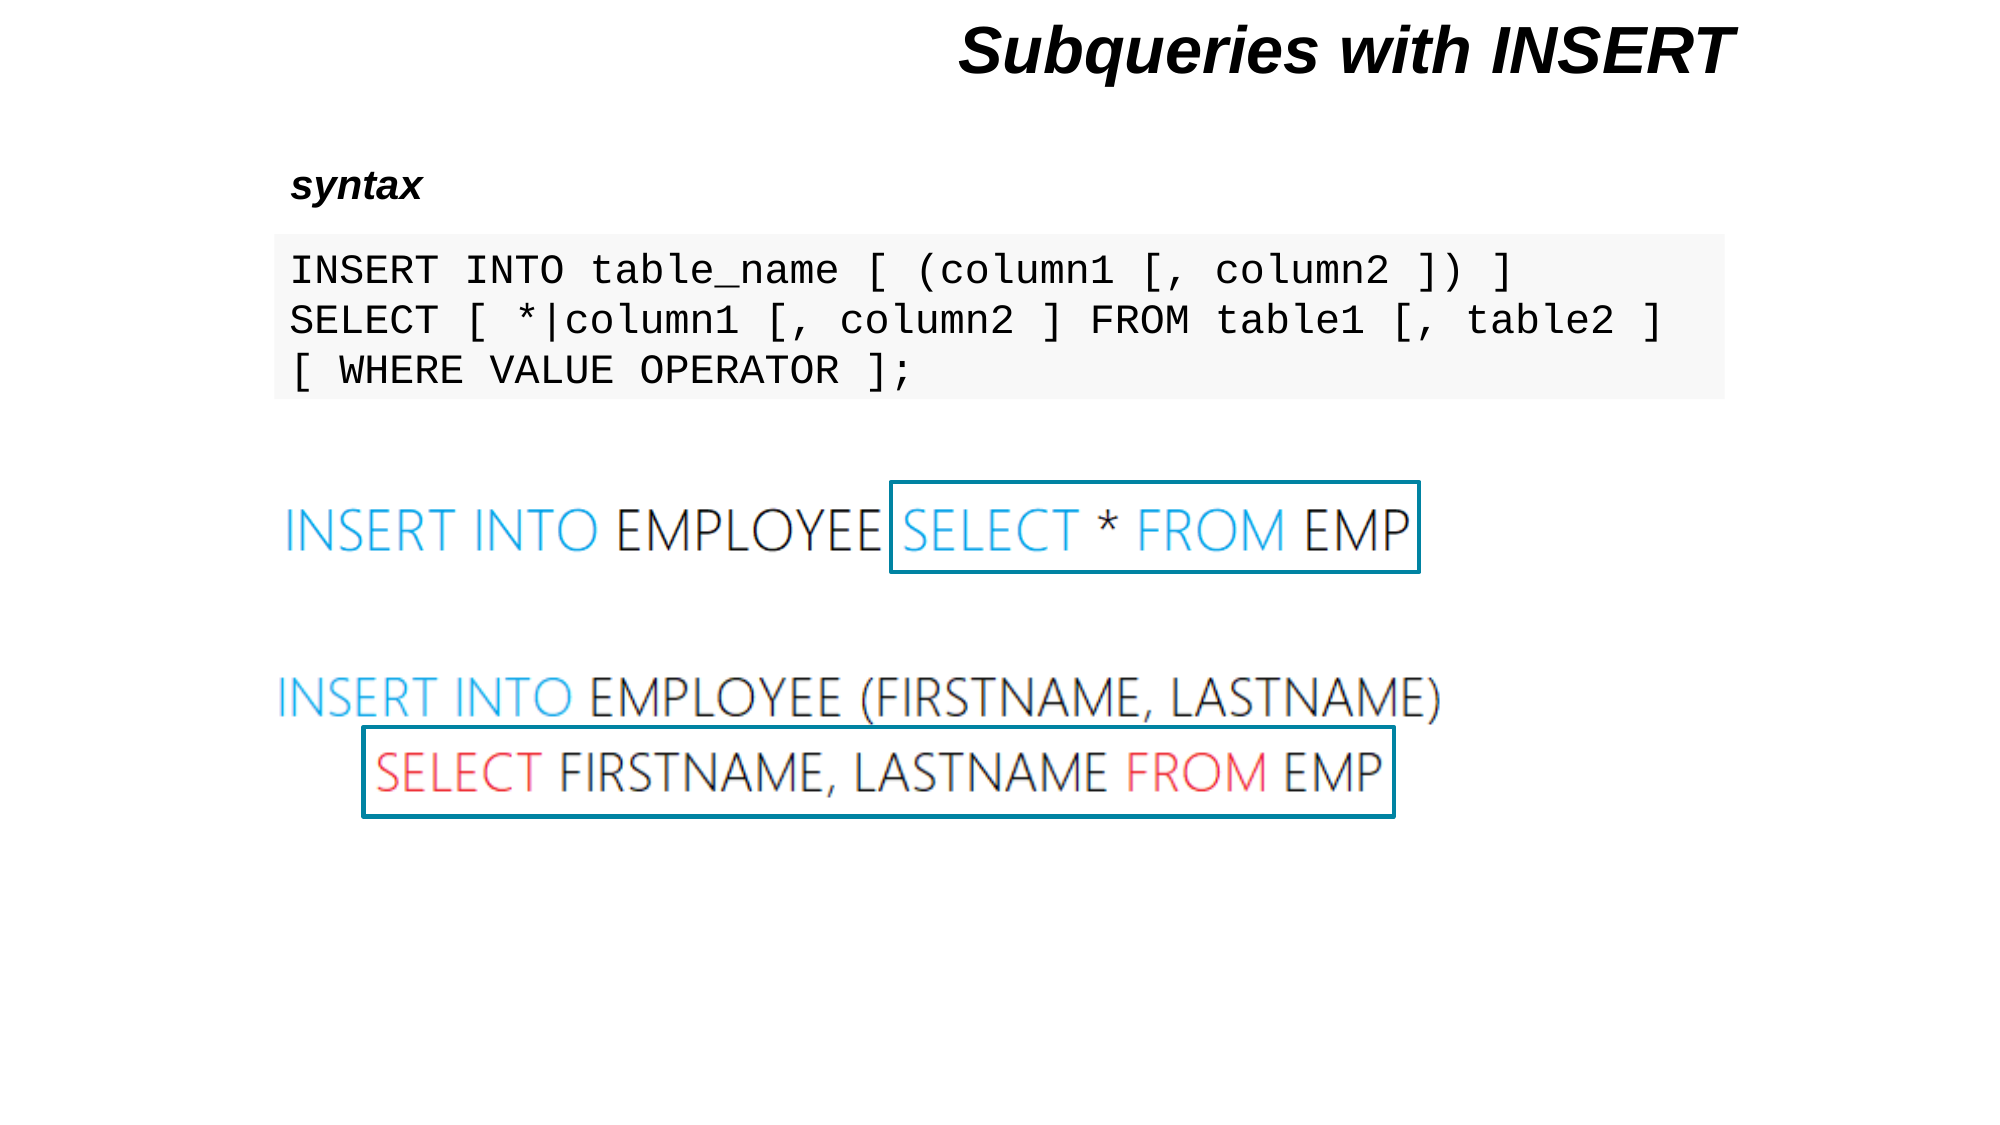

Subqueries with INSERT
syntax
INSERT INTO table_name [ (column1 [, column2 ]) ]
SELECT [ *|column1 [, column2 ] FROM table1 [, table2 ]
[ WHERE VALUE OPERATOR ];